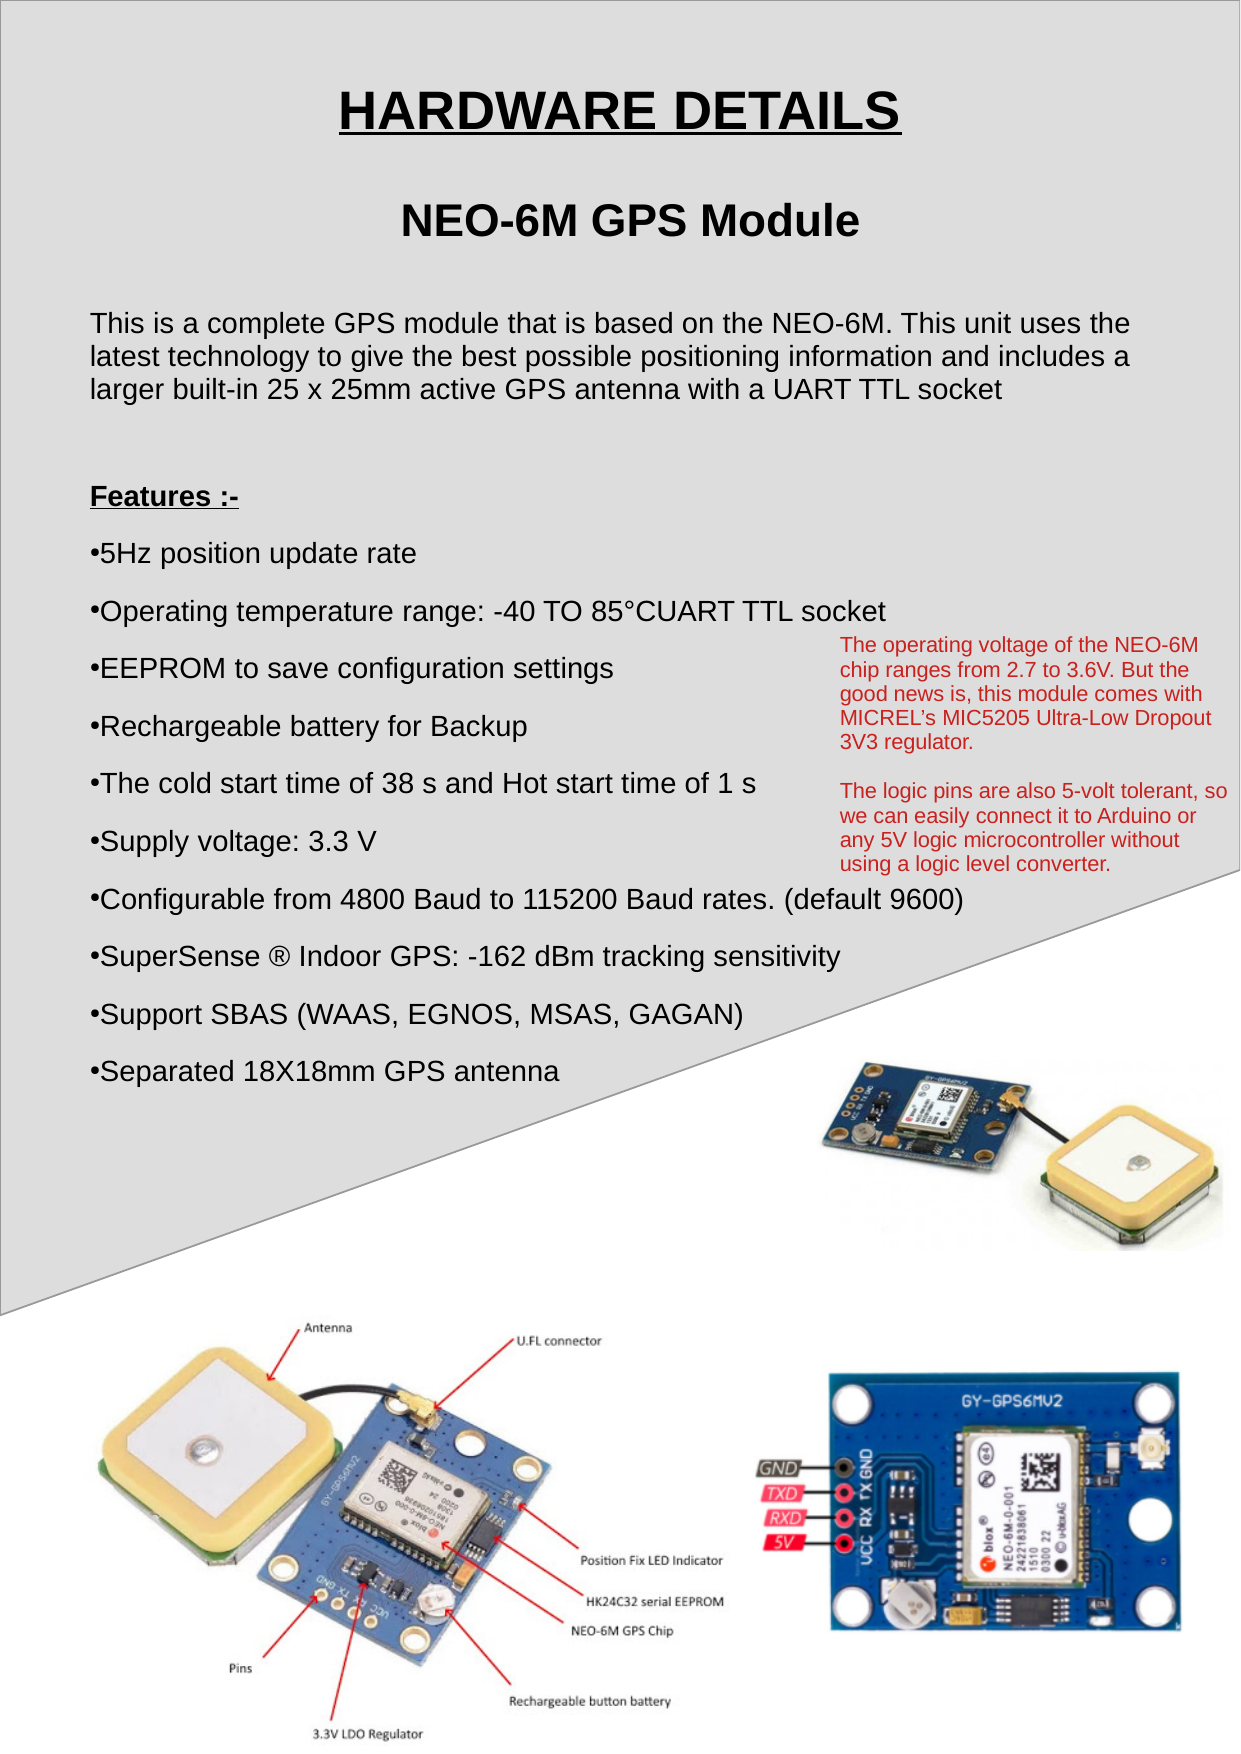

HARDWARE DETAILS
NEO-6M GPS Module
This is a complete GPS module that is based on the NEO-6M. This unit uses the latest technology to give the best possible positioning information and includes a larger built-in 25 x 25mm active GPS antenna with a UART TTL socket
Features :-
5Hz position update rate
Operating temperature range: -40 TO 85°CUART TTL socket
EEPROM to save configuration settings
Rechargeable battery for Backup
The cold start time of 38 s and Hot start time of 1 s
Supply voltage: 3.3 V
Configurable from 4800 Baud to 115200 Baud rates. (default 9600)
SuperSense ® Indoor GPS: -162 dBm tracking sensitivity
Support SBAS (WAAS, EGNOS, MSAS, GAGAN)
Separated 18X18mm GPS antenna
The operating voltage of the NEO-6M chip ranges from 2.7 to 3.6V. But the good news is, this module comes with MICREL’s MIC5205 Ultra-Low Dropout 3V3 regulator.
The logic pins are also 5-volt tolerant, so we can easily connect it to Arduino or any 5V logic microcontroller without using a logic level converter.